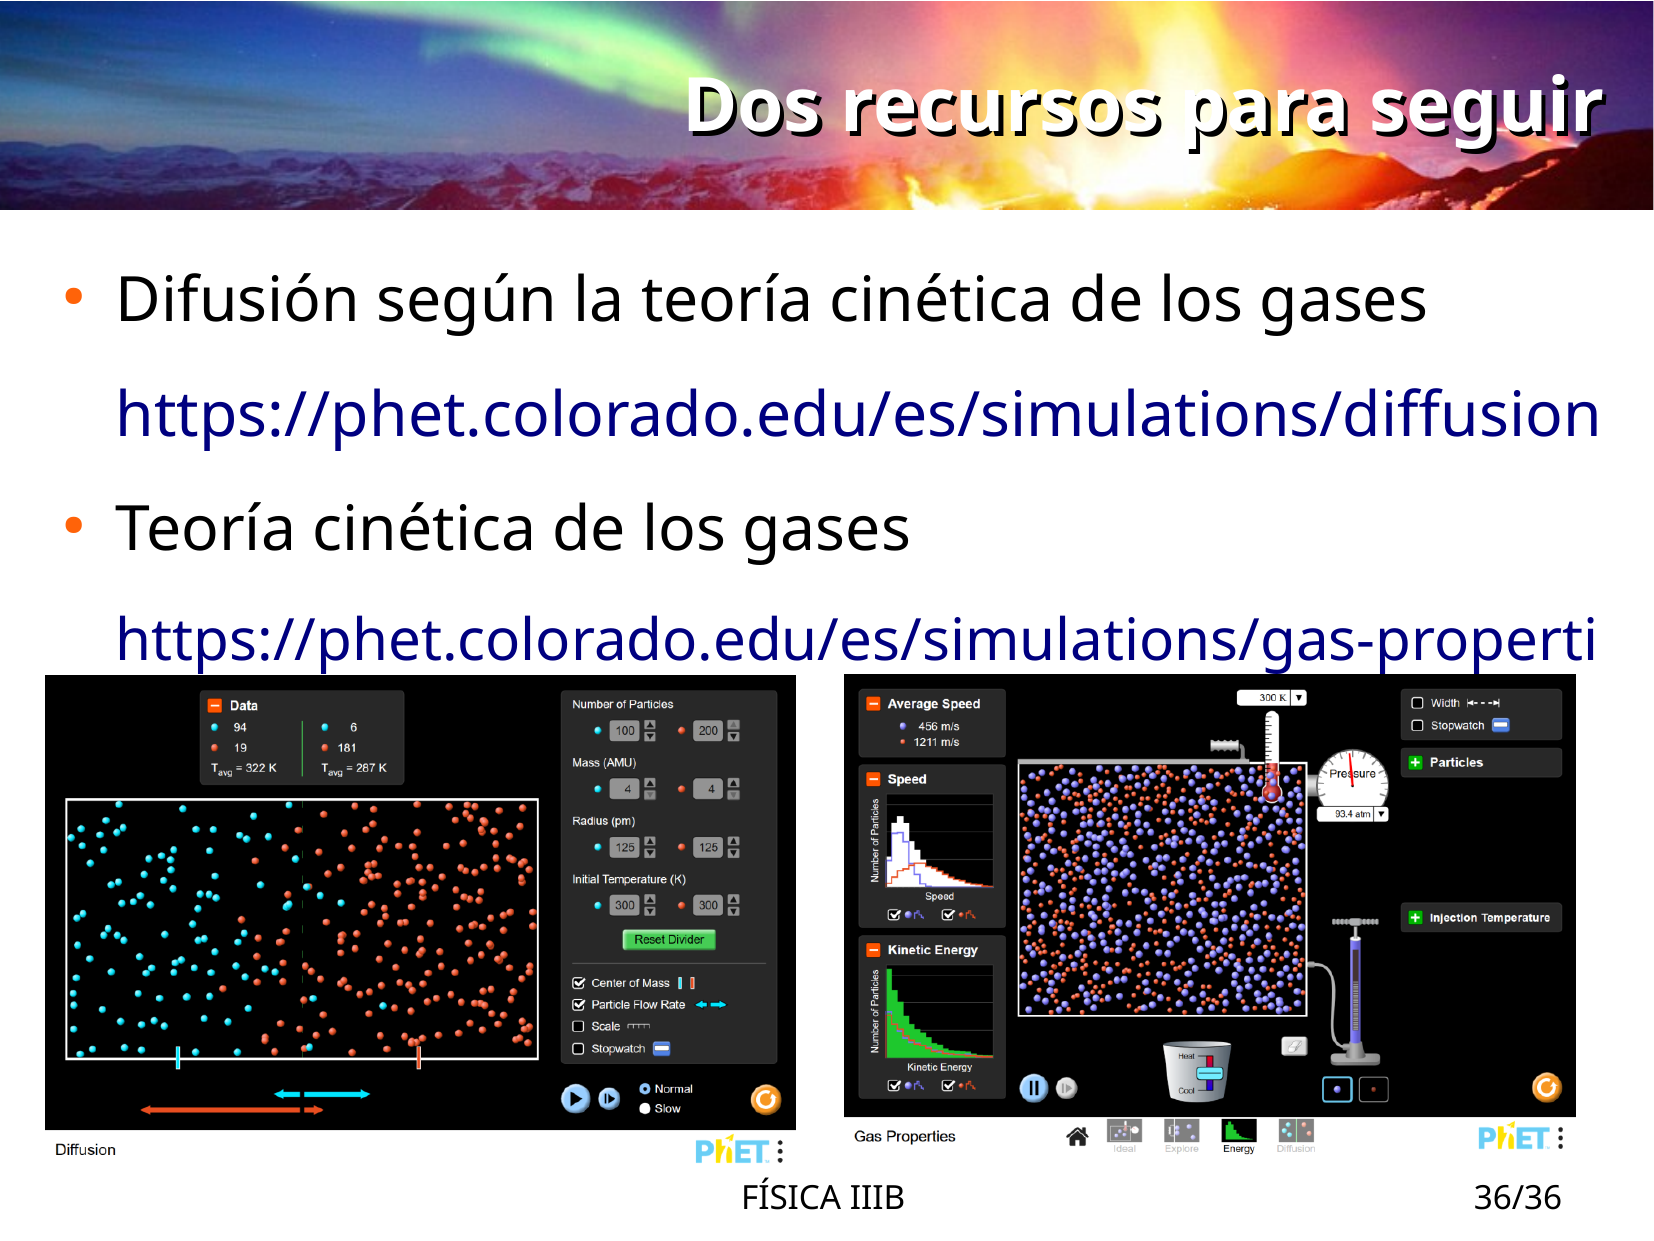

# Dos recursos para seguir
Difusión según la teoría cinética de los gases
https://phet.colorado.edu/es/simulations/diffusion
Teoría cinética de los gases
https://phet.colorado.edu/es/simulations/gas-properties
FÍSICA IIIB
36